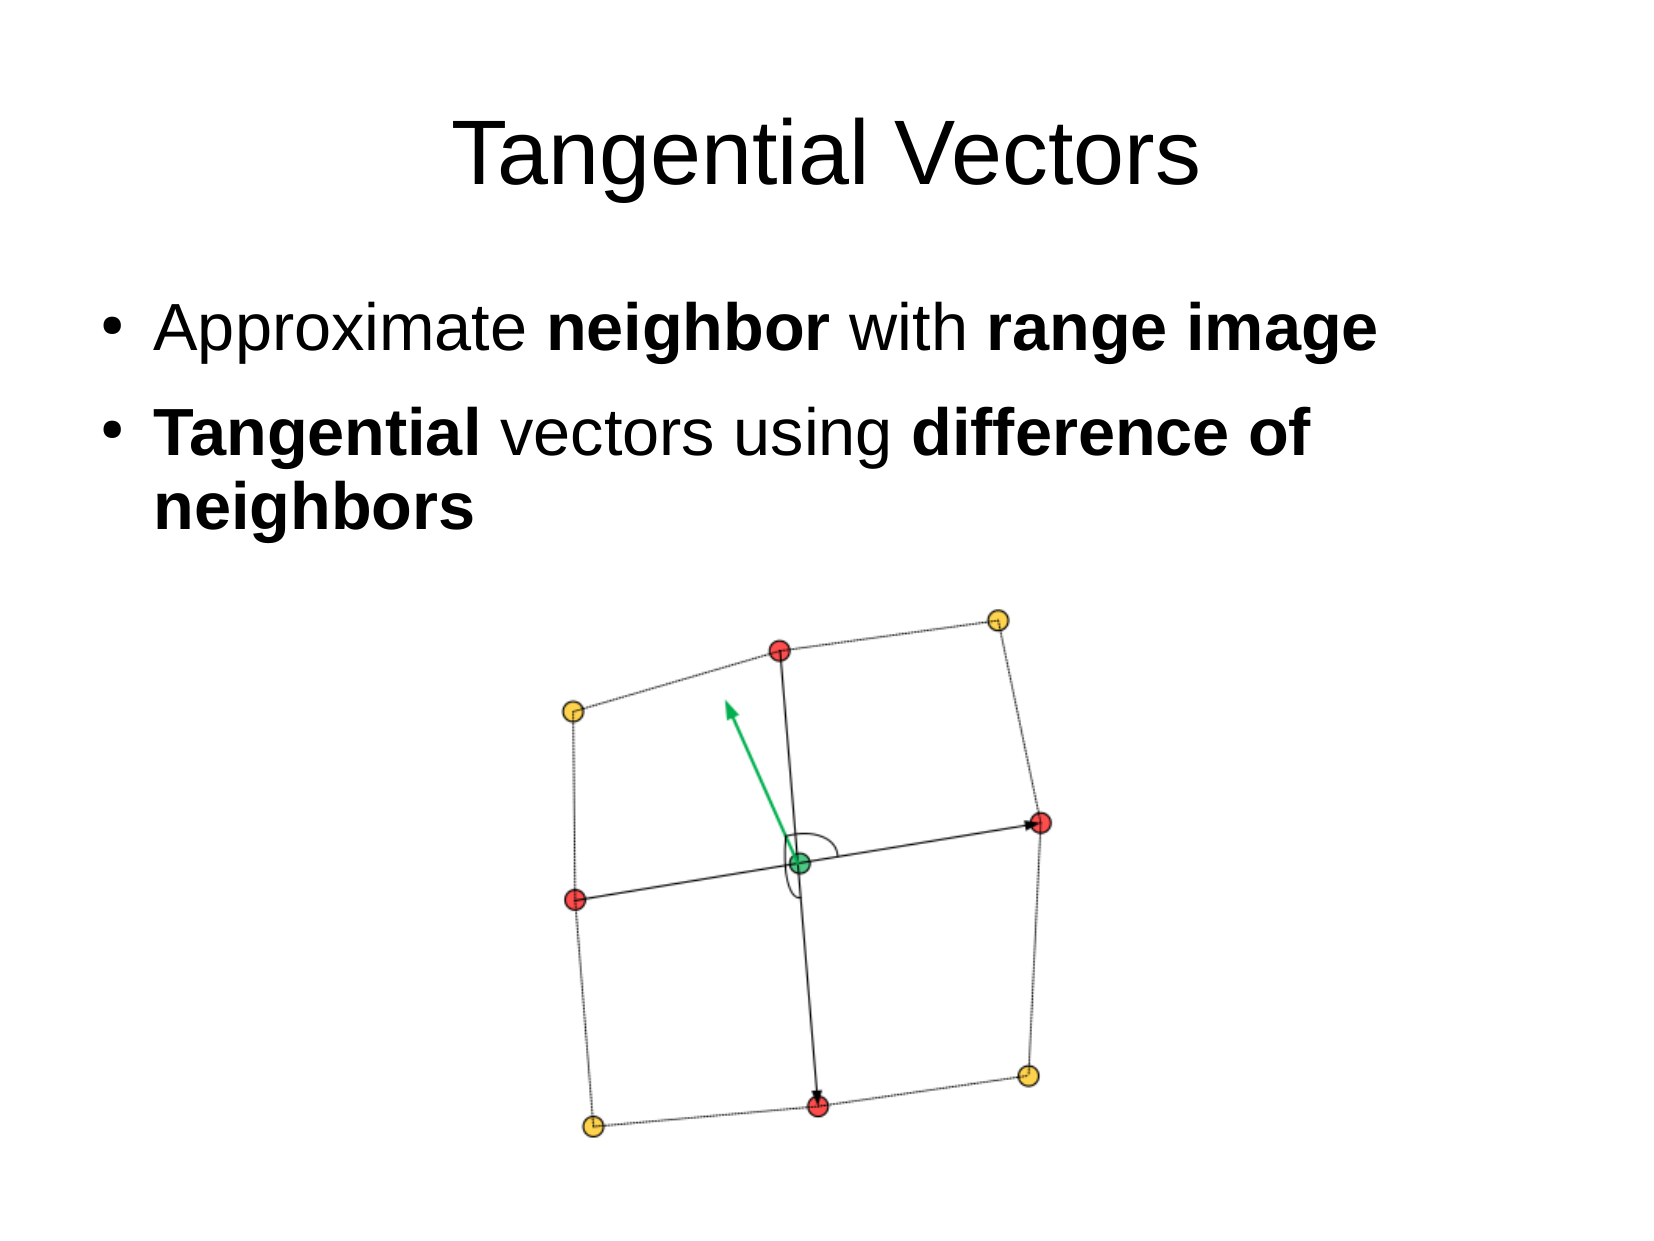

# Tangential Vectors
Approximate neighbor with range image
Tangential vectors using difference of neighbors